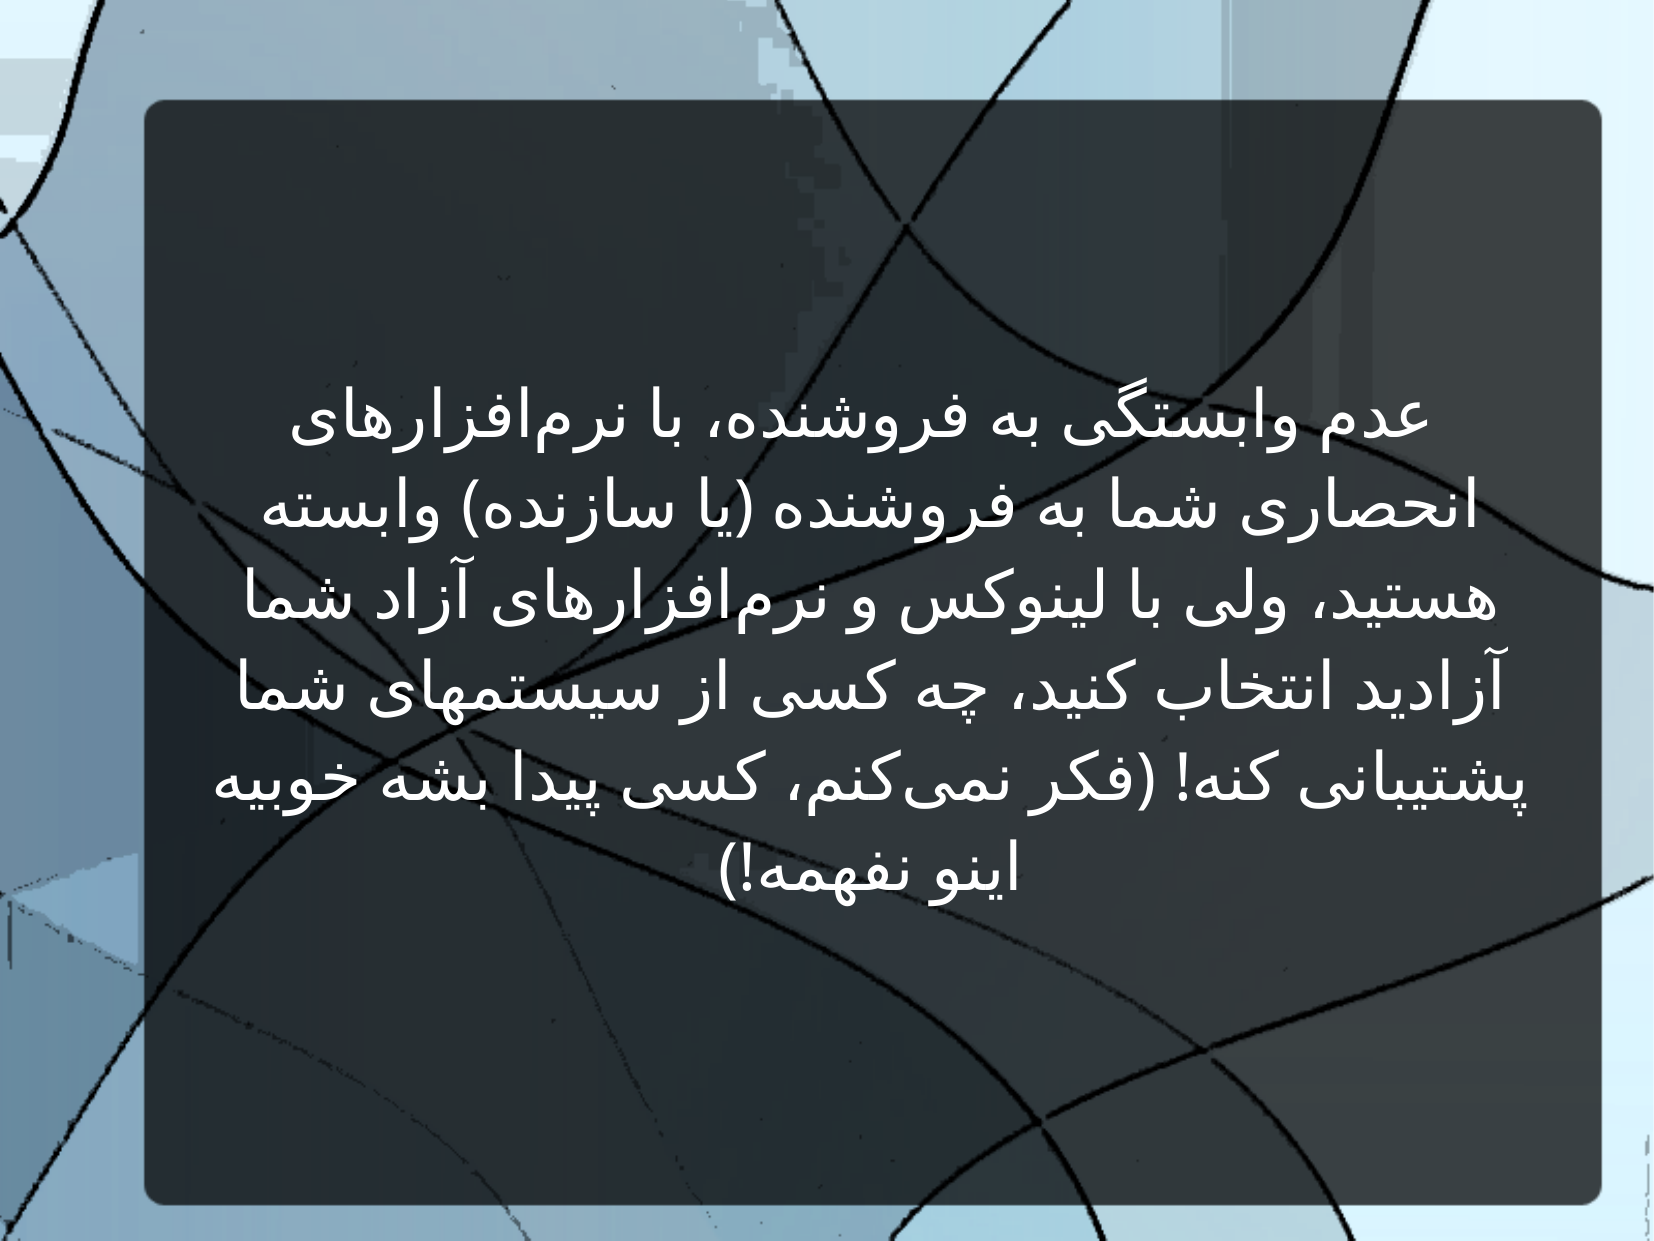

# عدم وابستگی به فروشنده، با نرم‌افزارهای انحصاری شما به فروشنده (یا سازنده) وابسته هستید، ولی با لینوکس و نرم‌افزارهای آزاد شما آزادید انتخاب کنید، چه کسی از سیستمهای شما پشتیبانی کنه! (فکر نمی‌کنم، کسی پیدا بشه خوبیه اینو نفهمه!)